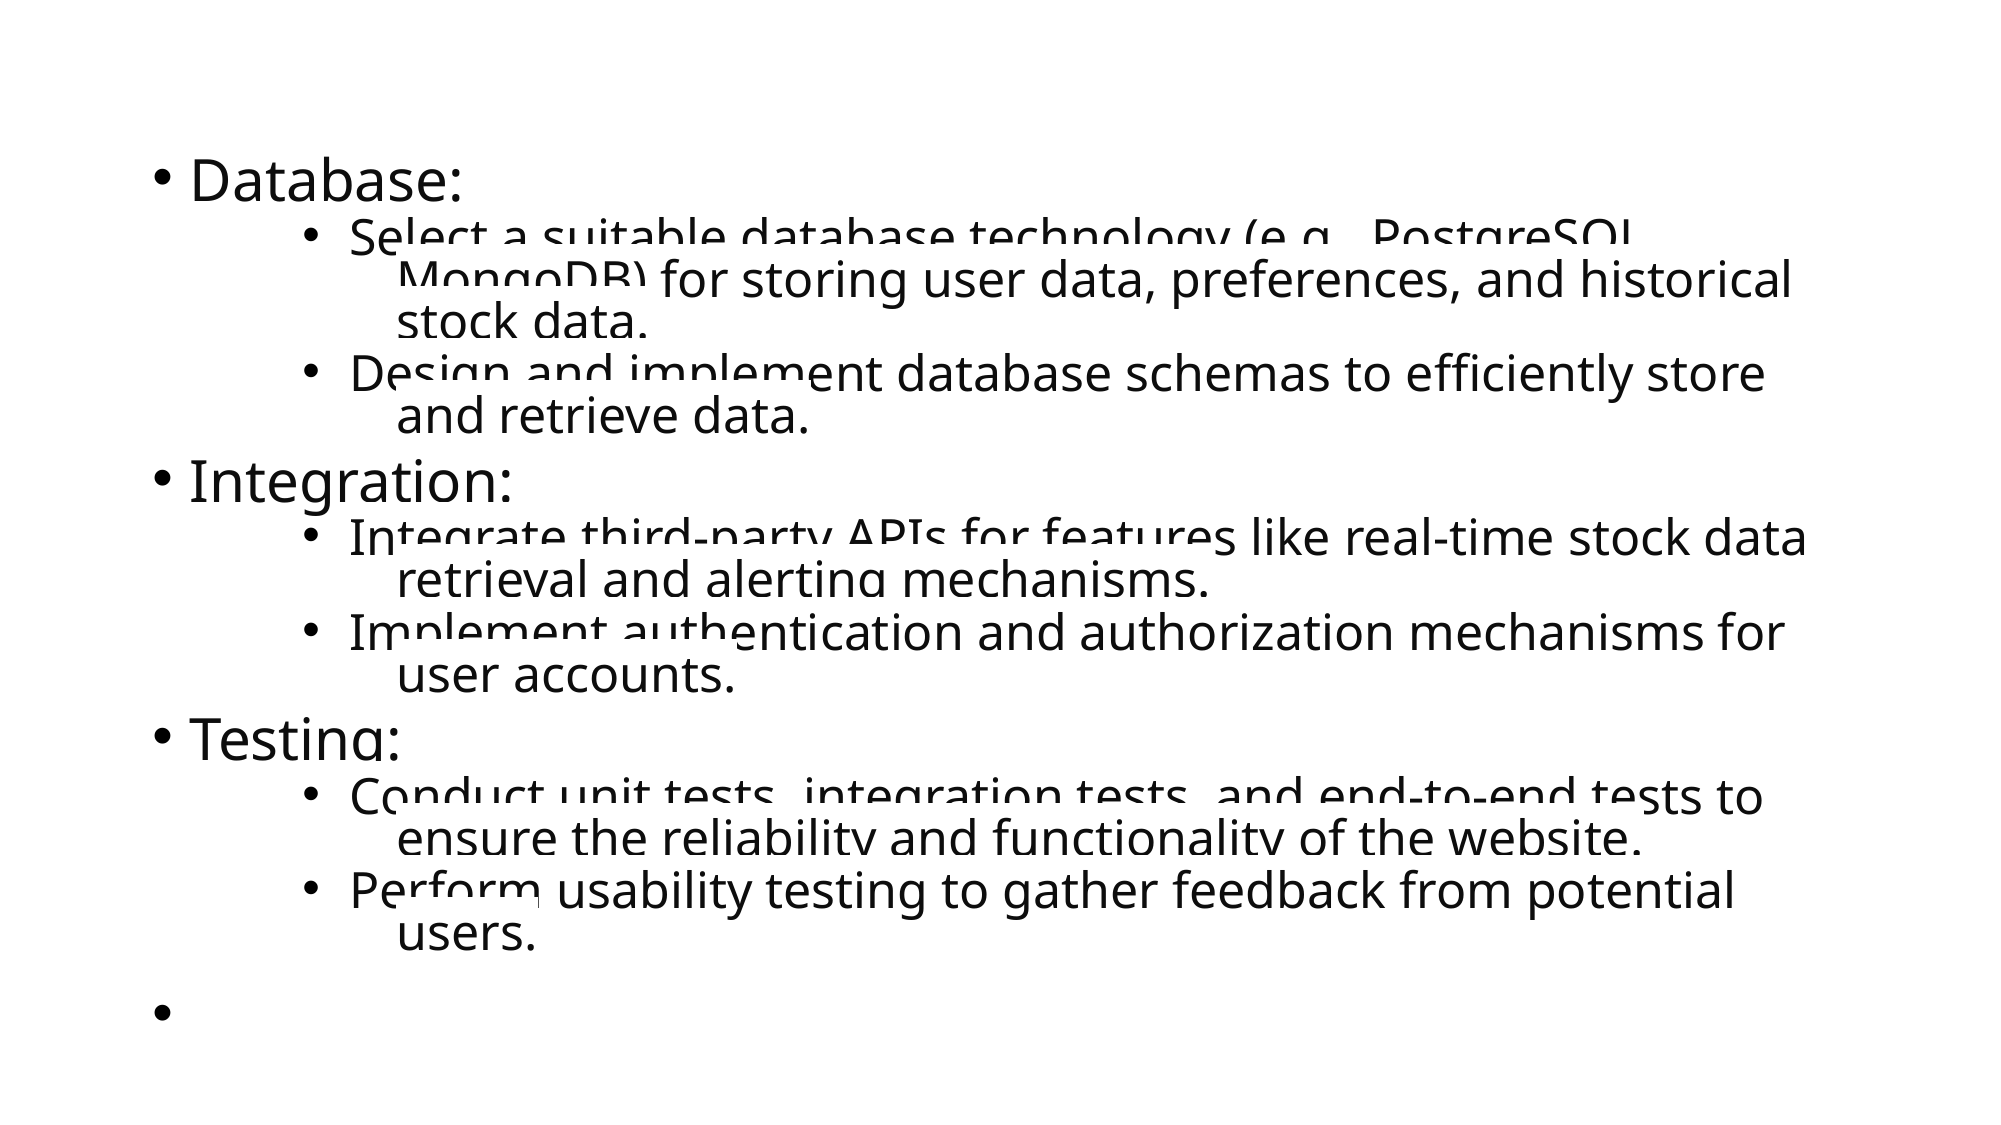

# Database:
Select a suitable database technology (e.g., PostgreSQL, MongoDB) for storing user data, preferences, and historical stock data.
Design and implement database schemas to efficiently store and retrieve data.
Integration:
Integrate third-party APIs for features like real-time stock data retrieval and alerting mechanisms.
Implement authentication and authorization mechanisms for user accounts.
Testing:
Conduct unit tests, integration tests, and end-to-end tests to ensure the reliability and functionality of the website.
Perform usability testing to gather feedback from potential users.